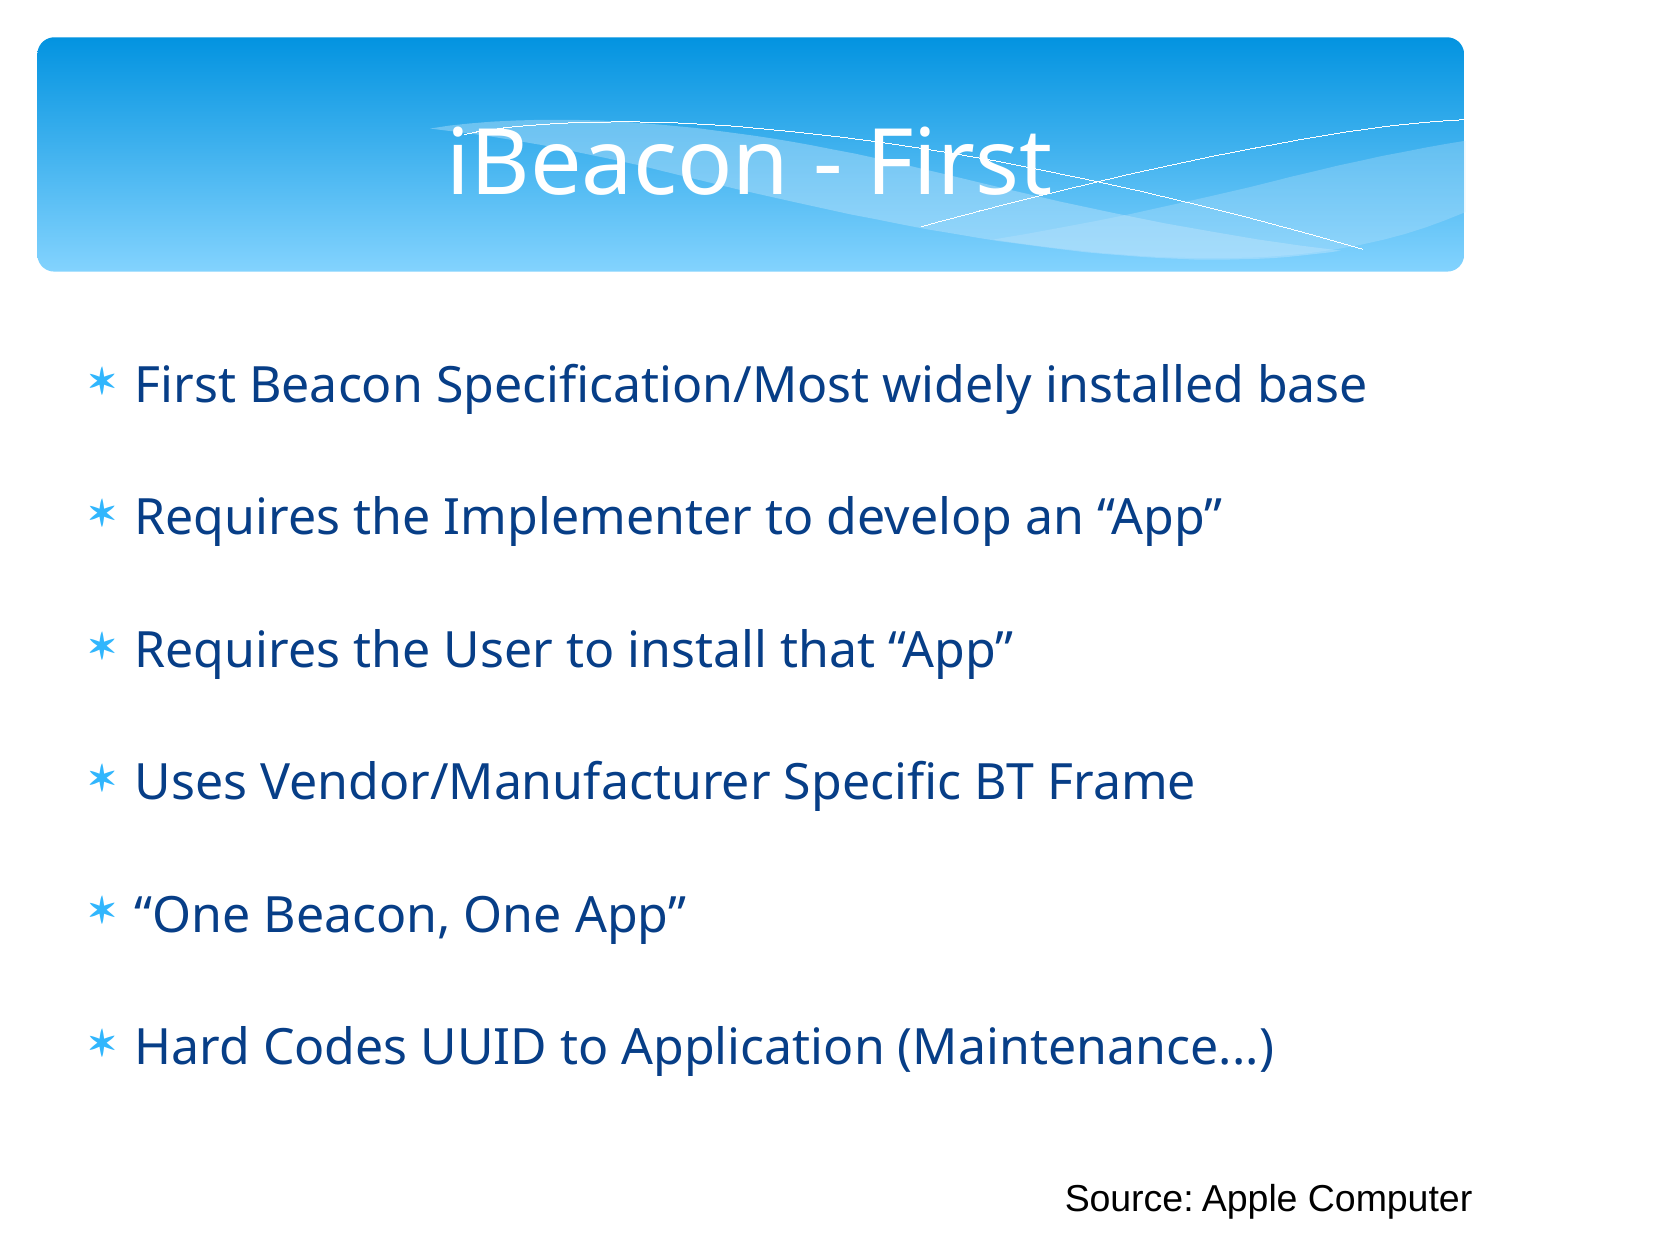

# iBeacon - First
First Beacon Specification/Most widely installed base
Requires the Implementer to develop an “App”
Requires the User to install that “App”
Uses Vendor/Manufacturer Specific BT Frame
“One Beacon, One App”
Hard Codes UUID to Application (Maintenance...)
Source: Apple Computer